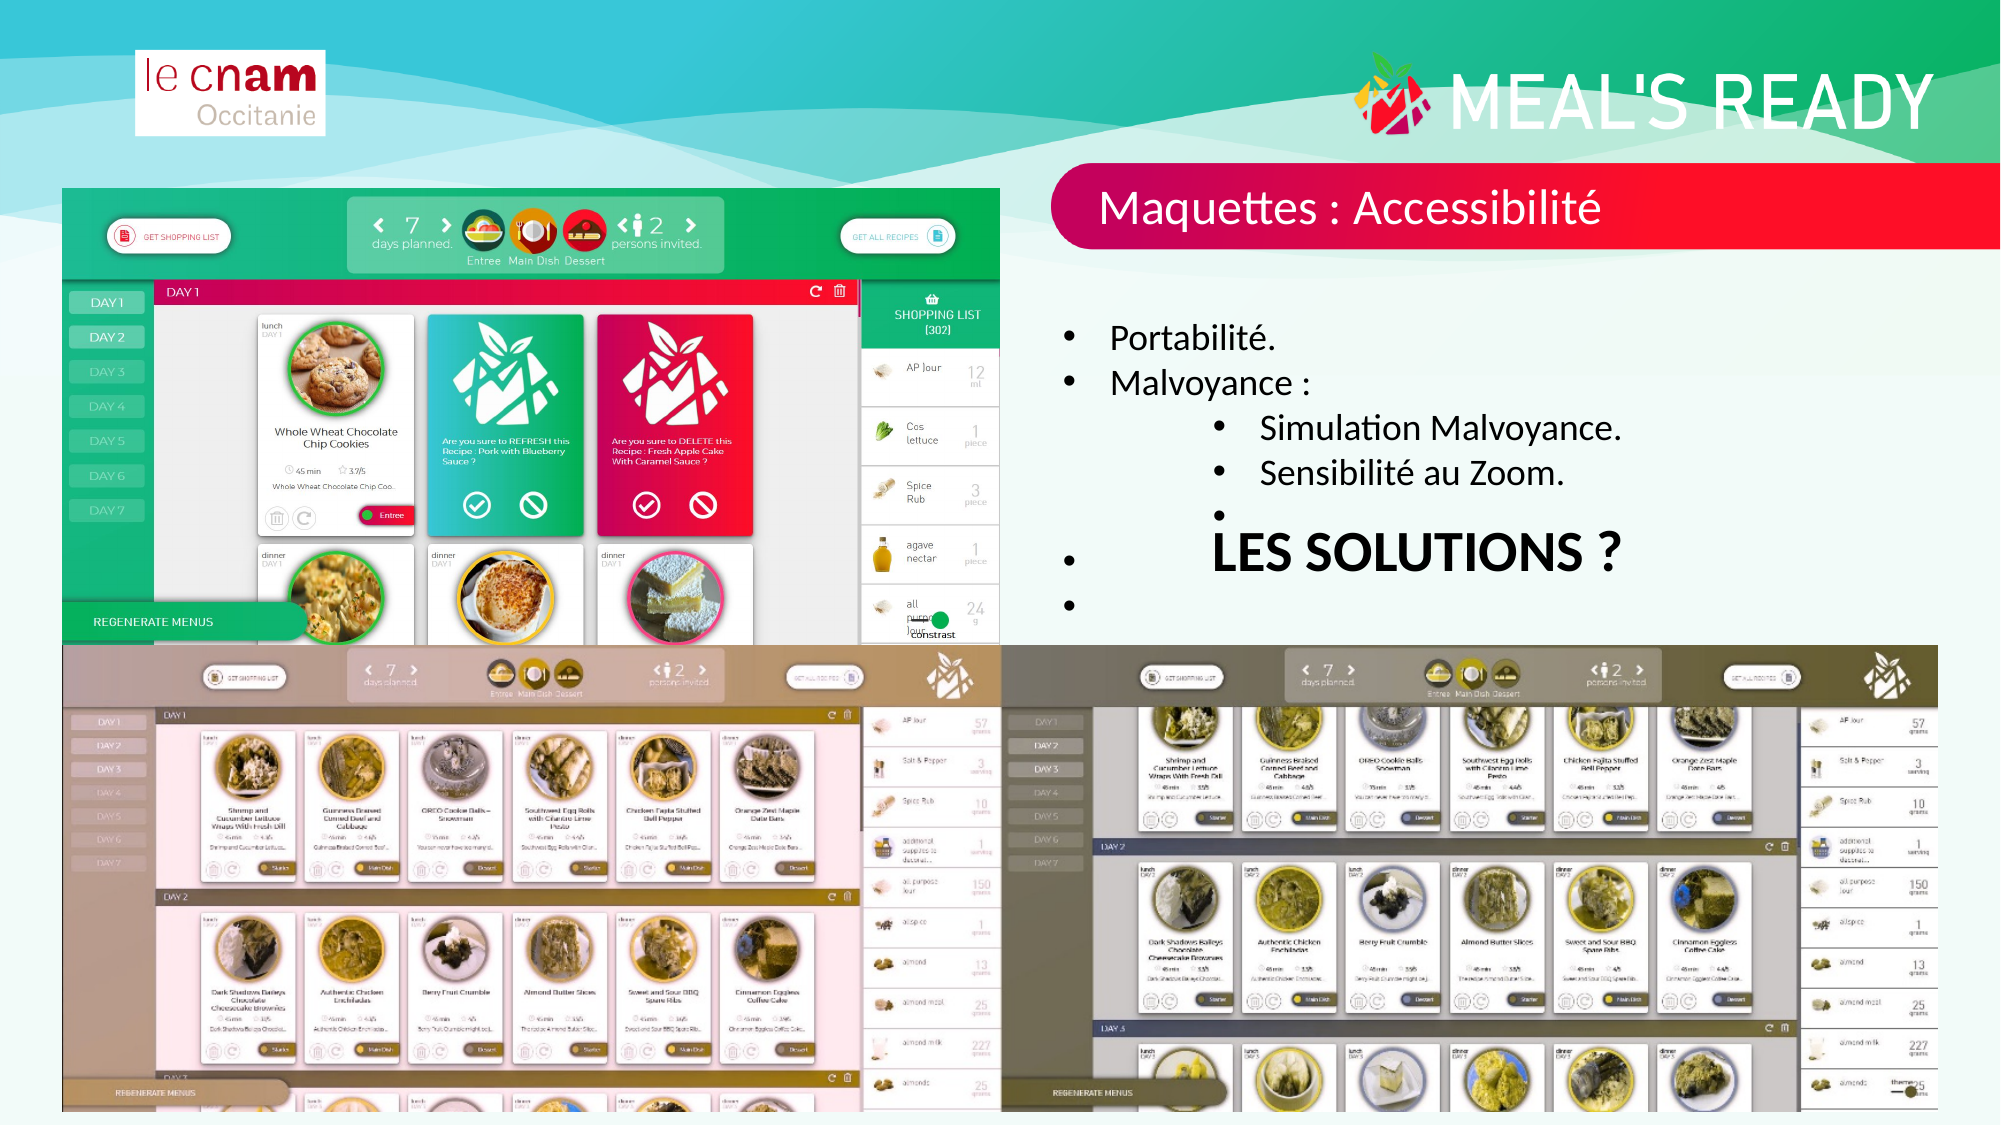

Maquettes : Accessibilité
Portabilité.
Malvoyance :
Simulation Malvoyance.
Sensibilité au Zoom.
LES SOLUTIONS ?